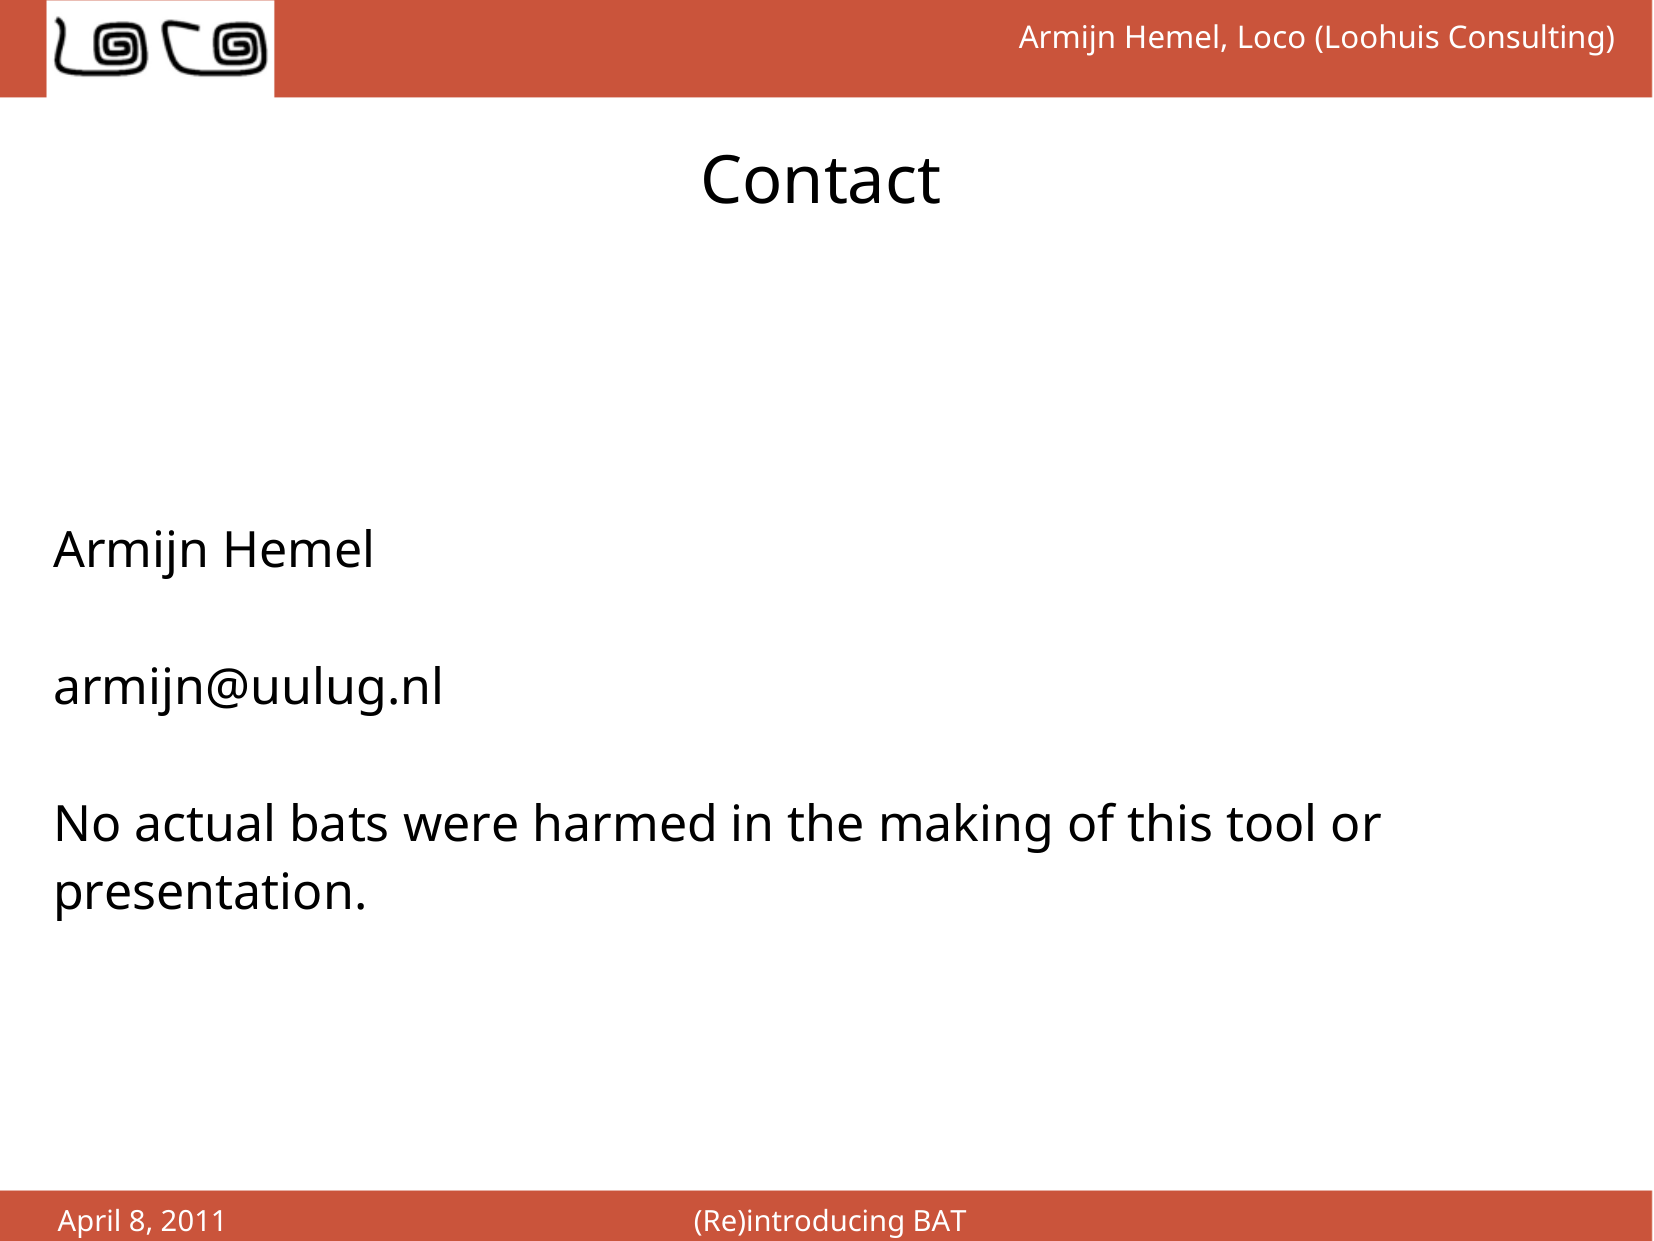

# Contact
Armijn Hemel
armijn@uulug.nl
No actual bats were harmed in the making of this tool or presentation.
Comet: practical solution or crutch?